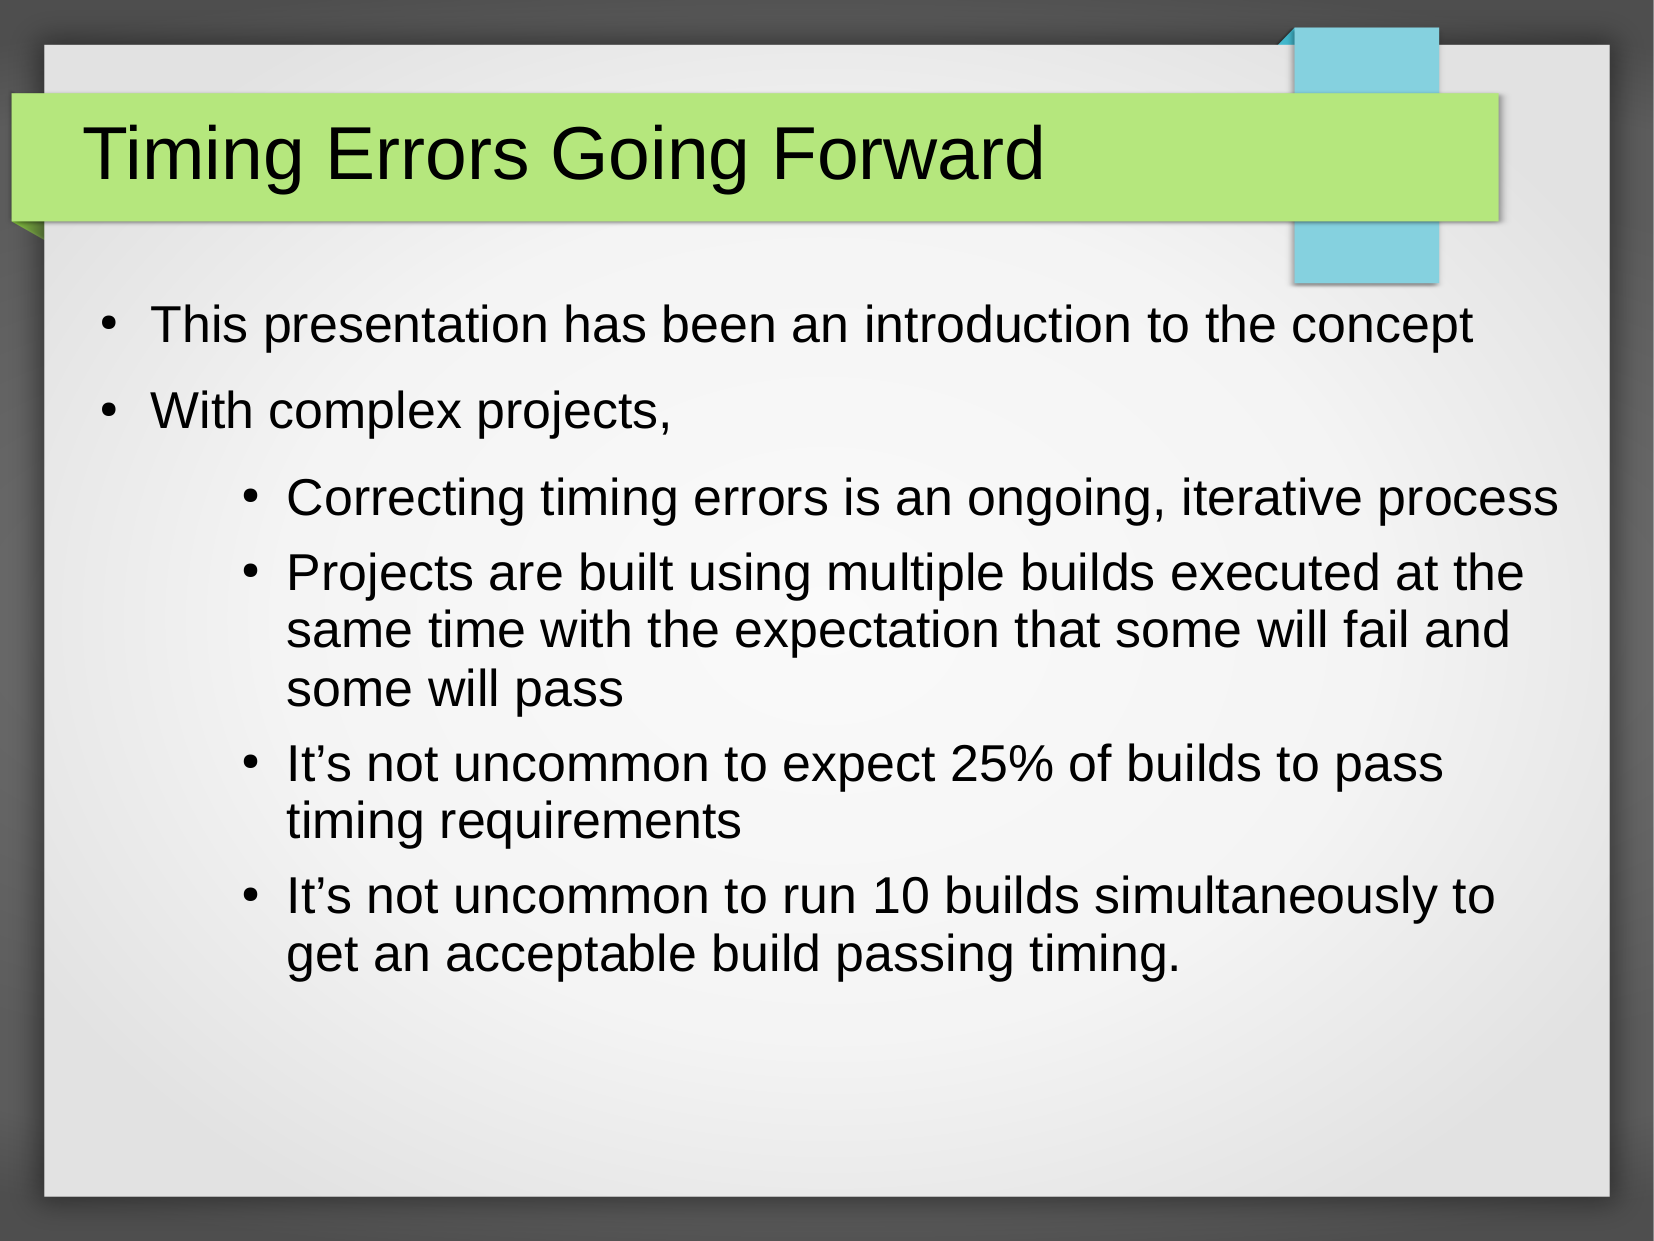

# Timing Errors Going Forward
This presentation has been an introduction to the concept
With complex projects,
Correcting timing errors is an ongoing, iterative process
Projects are built using multiple builds executed at the same time with the expectation that some will fail and some will pass
It’s not uncommon to expect 25% of builds to pass timing requirements
It’s not uncommon to run 10 builds simultaneously to get an acceptable build passing timing.